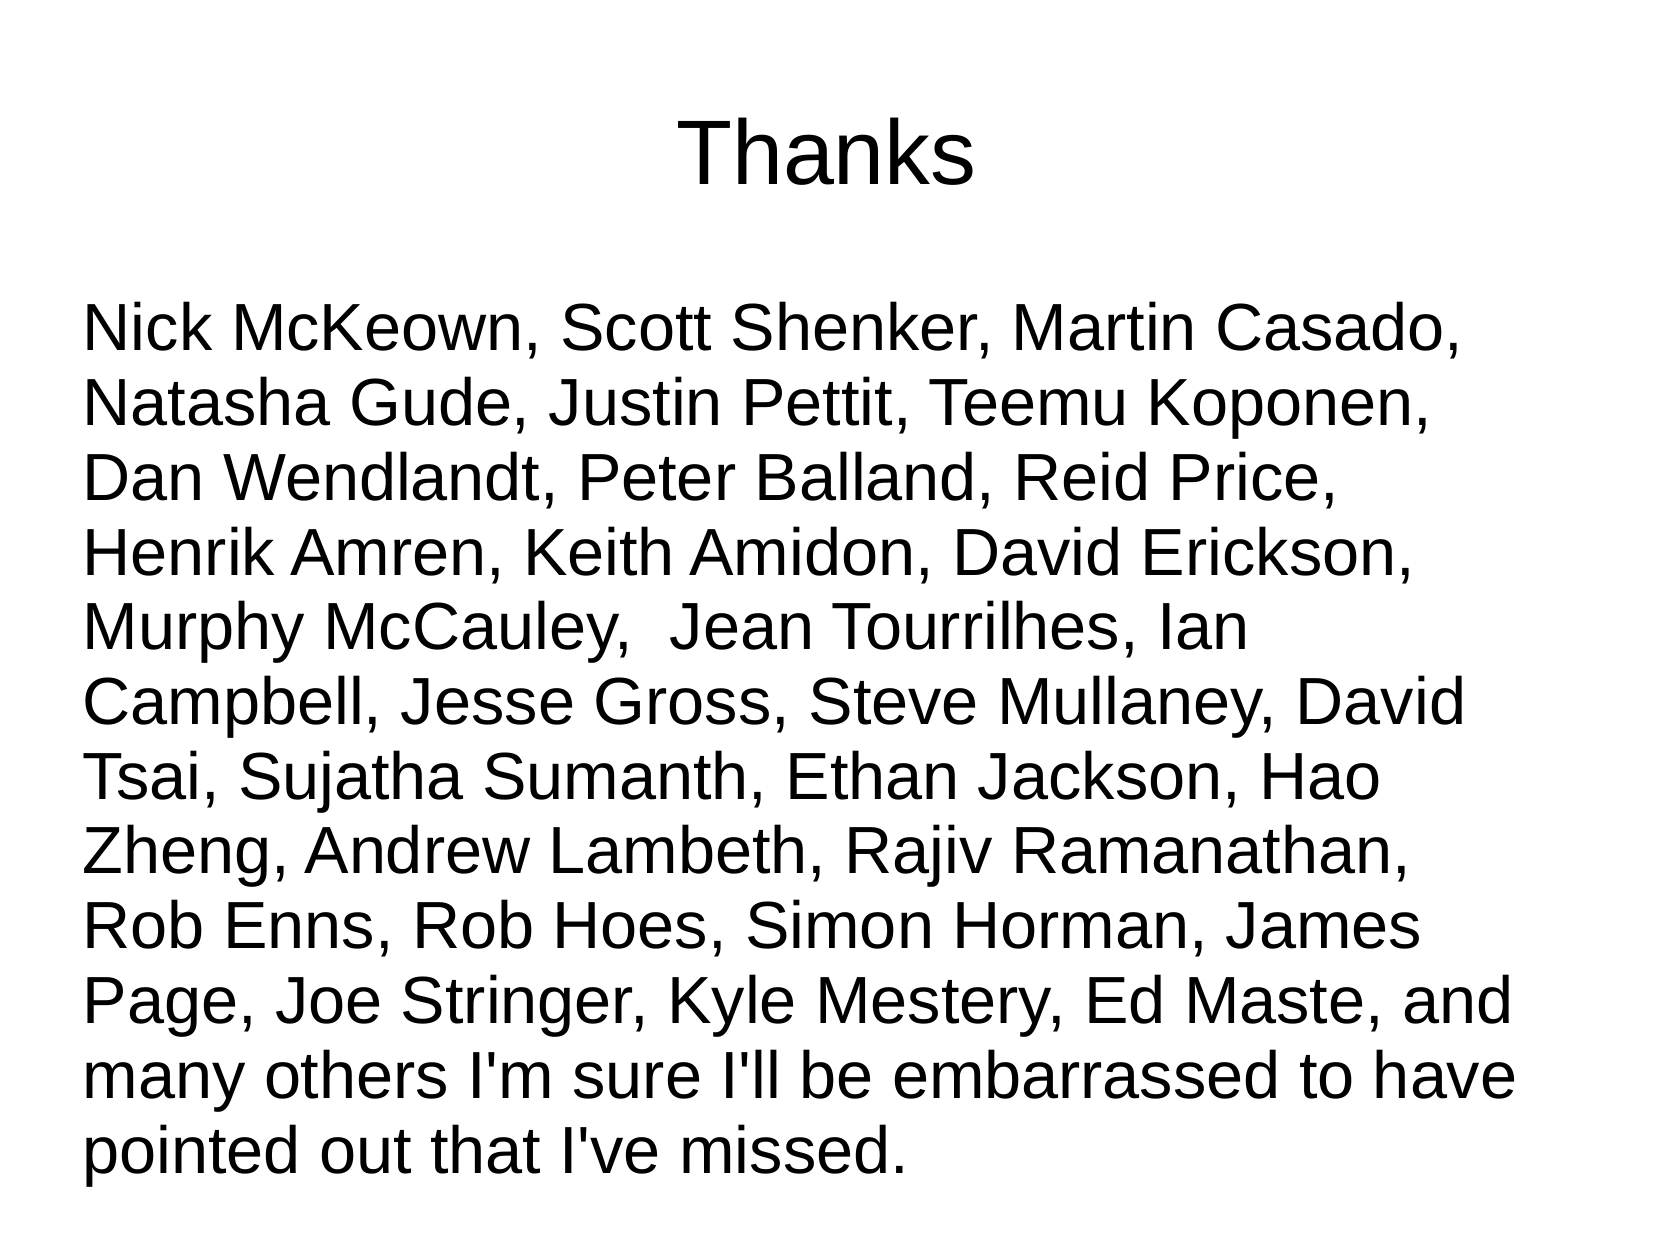

# Thanks
Nick McKeown, Scott Shenker, Martin Casado, Natasha Gude, Justin Pettit, Teemu Koponen, Dan Wendlandt, Peter Balland, Reid Price, Henrik Amren, Keith Amidon, David Erickson, Murphy McCauley, Jean Tourrilhes, Ian Campbell, Jesse Gross, Steve Mullaney, David Tsai, Sujatha Sumanth, Ethan Jackson, Hao Zheng, Andrew Lambeth, Rajiv Ramanathan, Rob Enns, Rob Hoes, Simon Horman, James Page, Joe Stringer, Kyle Mestery, Ed Maste, and many others I'm sure I'll be embarrassed to have pointed out that I've missed.